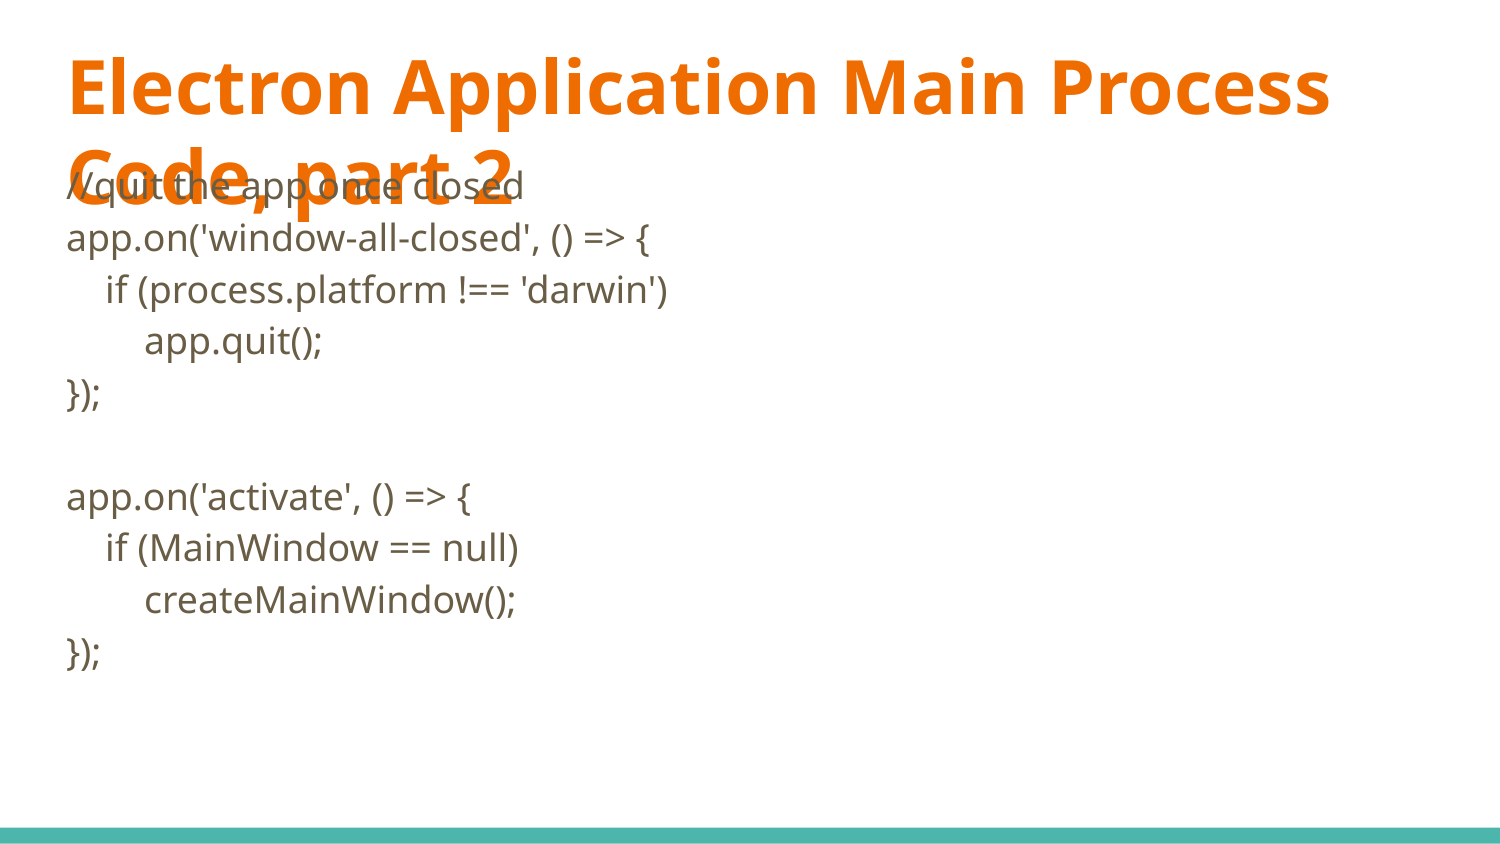

# Electron Application Main Process Code, part 2
//quit the app once closed
app.on('window-all-closed', () => {
 if (process.platform !== 'darwin')
 app.quit();
});
app.on('activate', () => {
 if (MainWindow == null)
 createMainWindow();
});